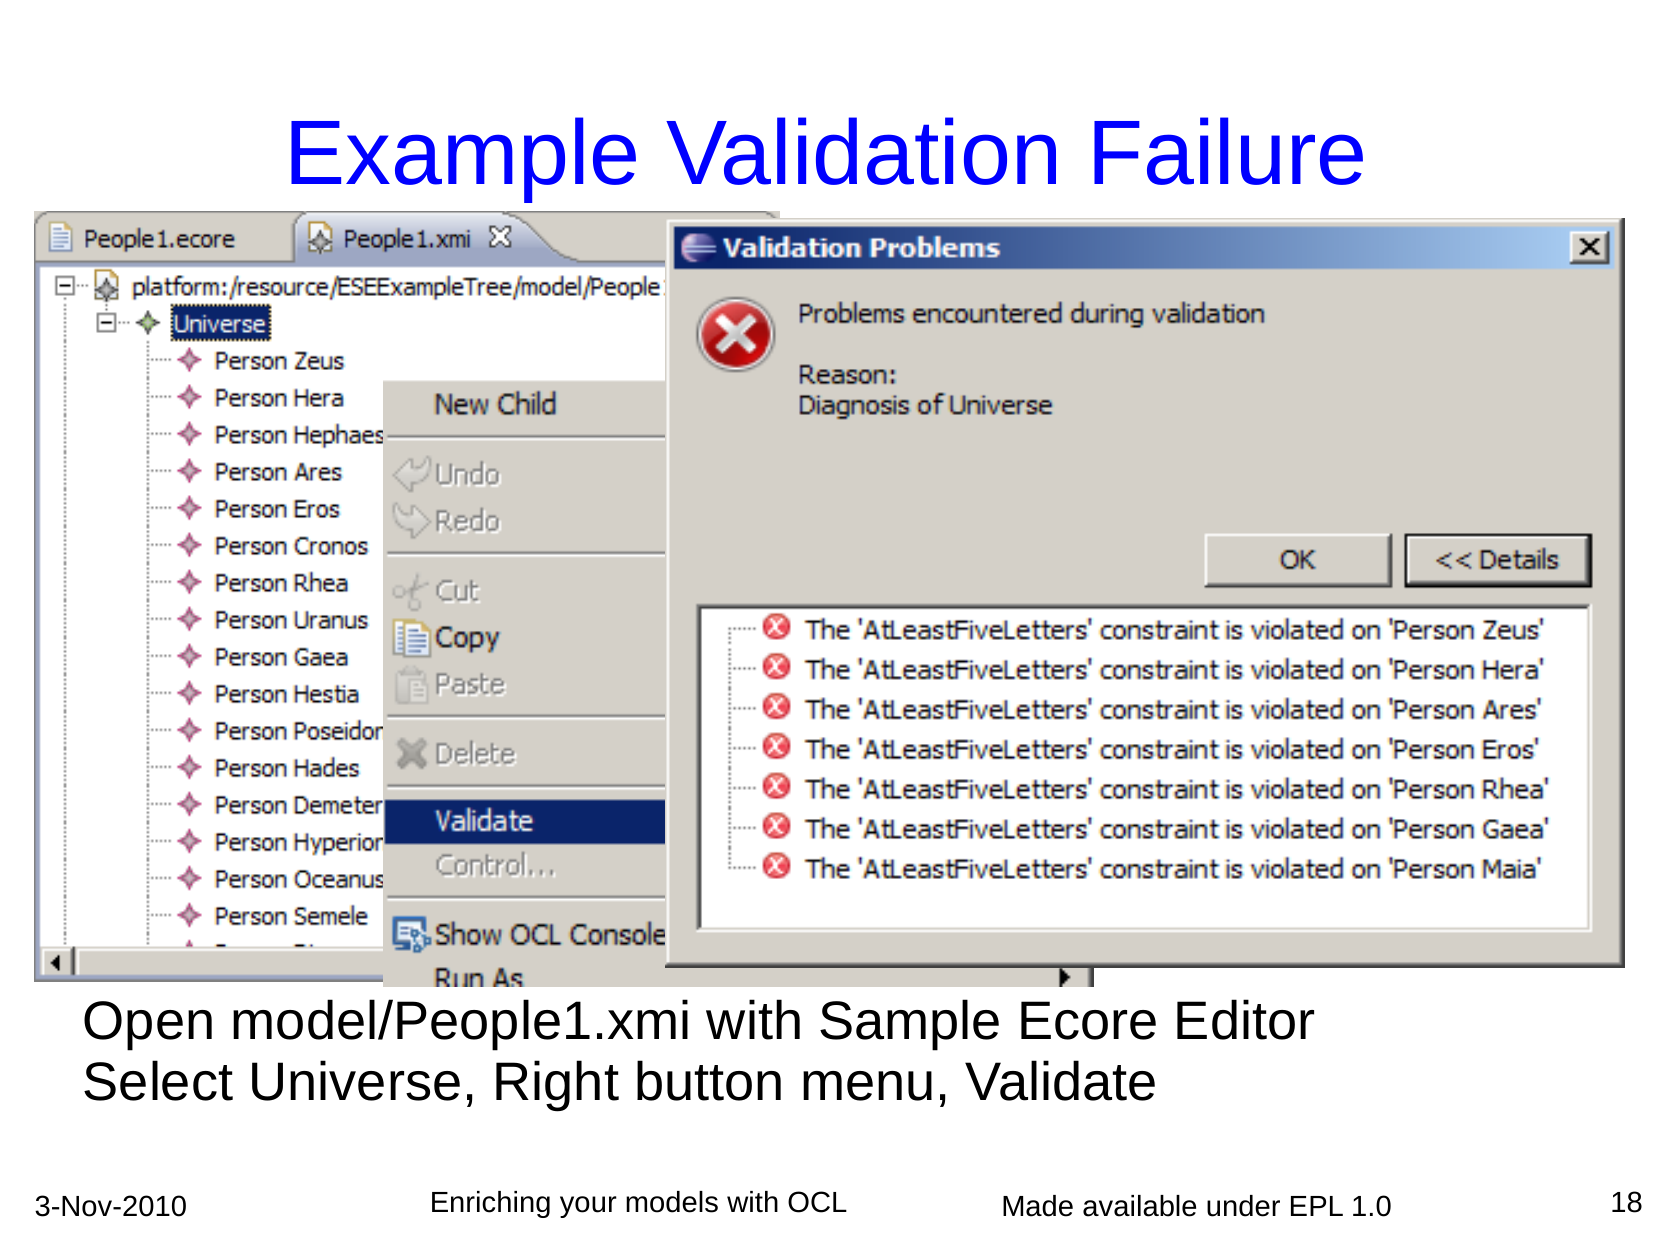

# Example Validation Failure
Open model/People1.xmi with Sample Ecore Editor
Select Universe, Right button menu, Validate
Enriching your models with OCL
18
3-Nov-2010